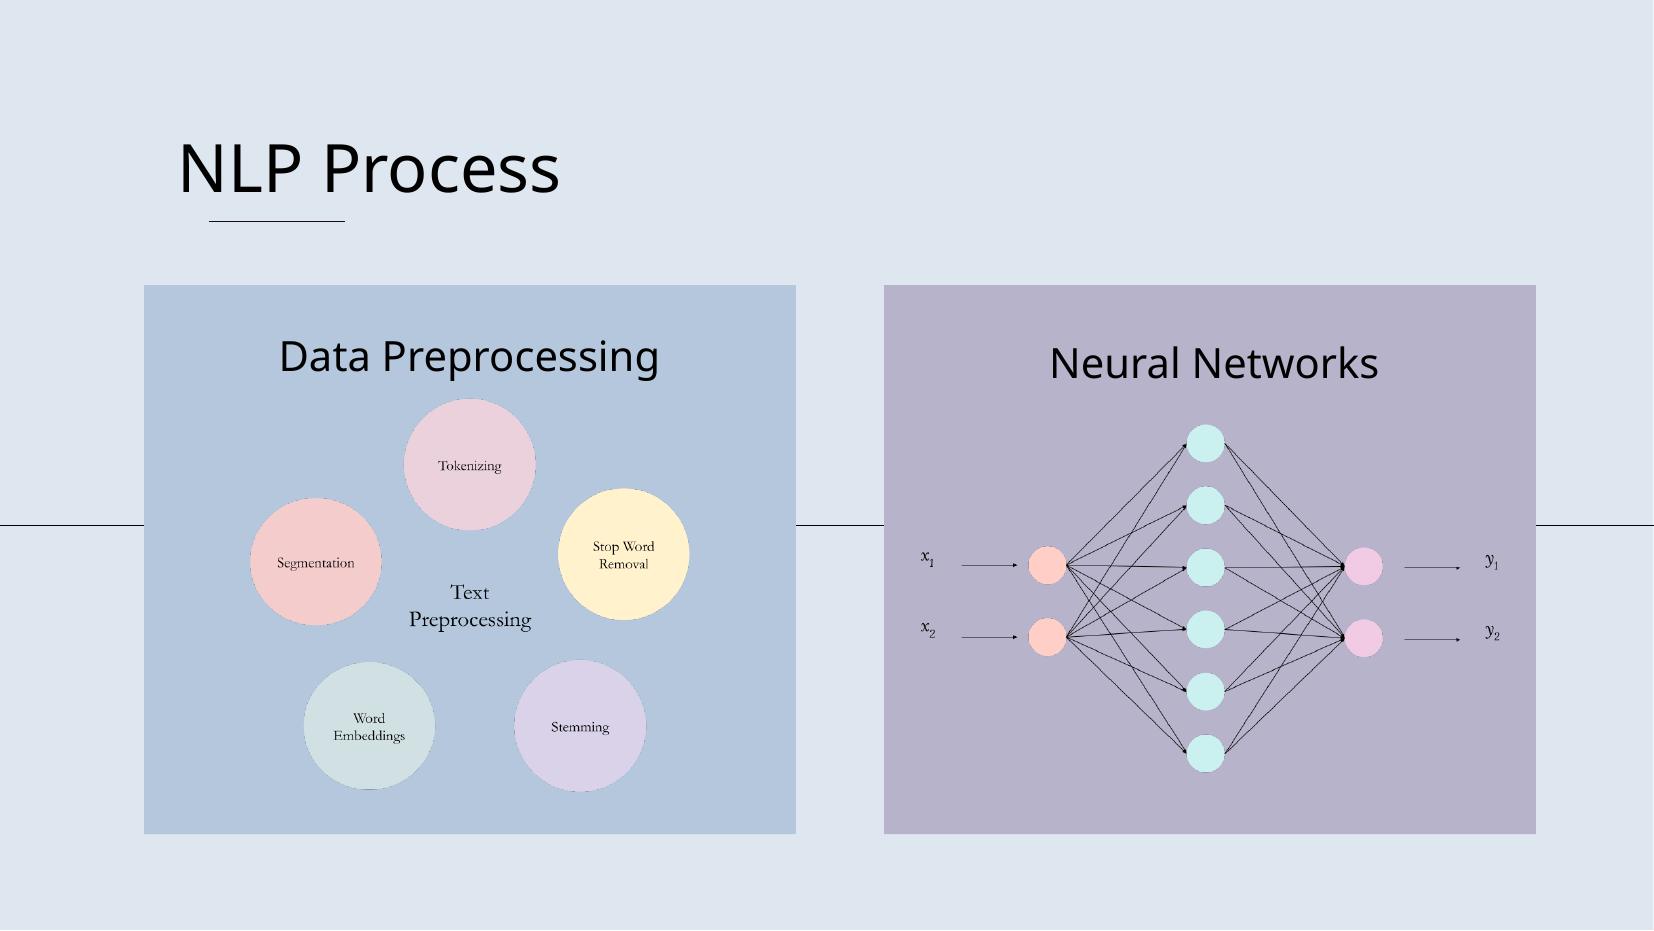

# NLP Process
Data Preprocessing
Neural Networks